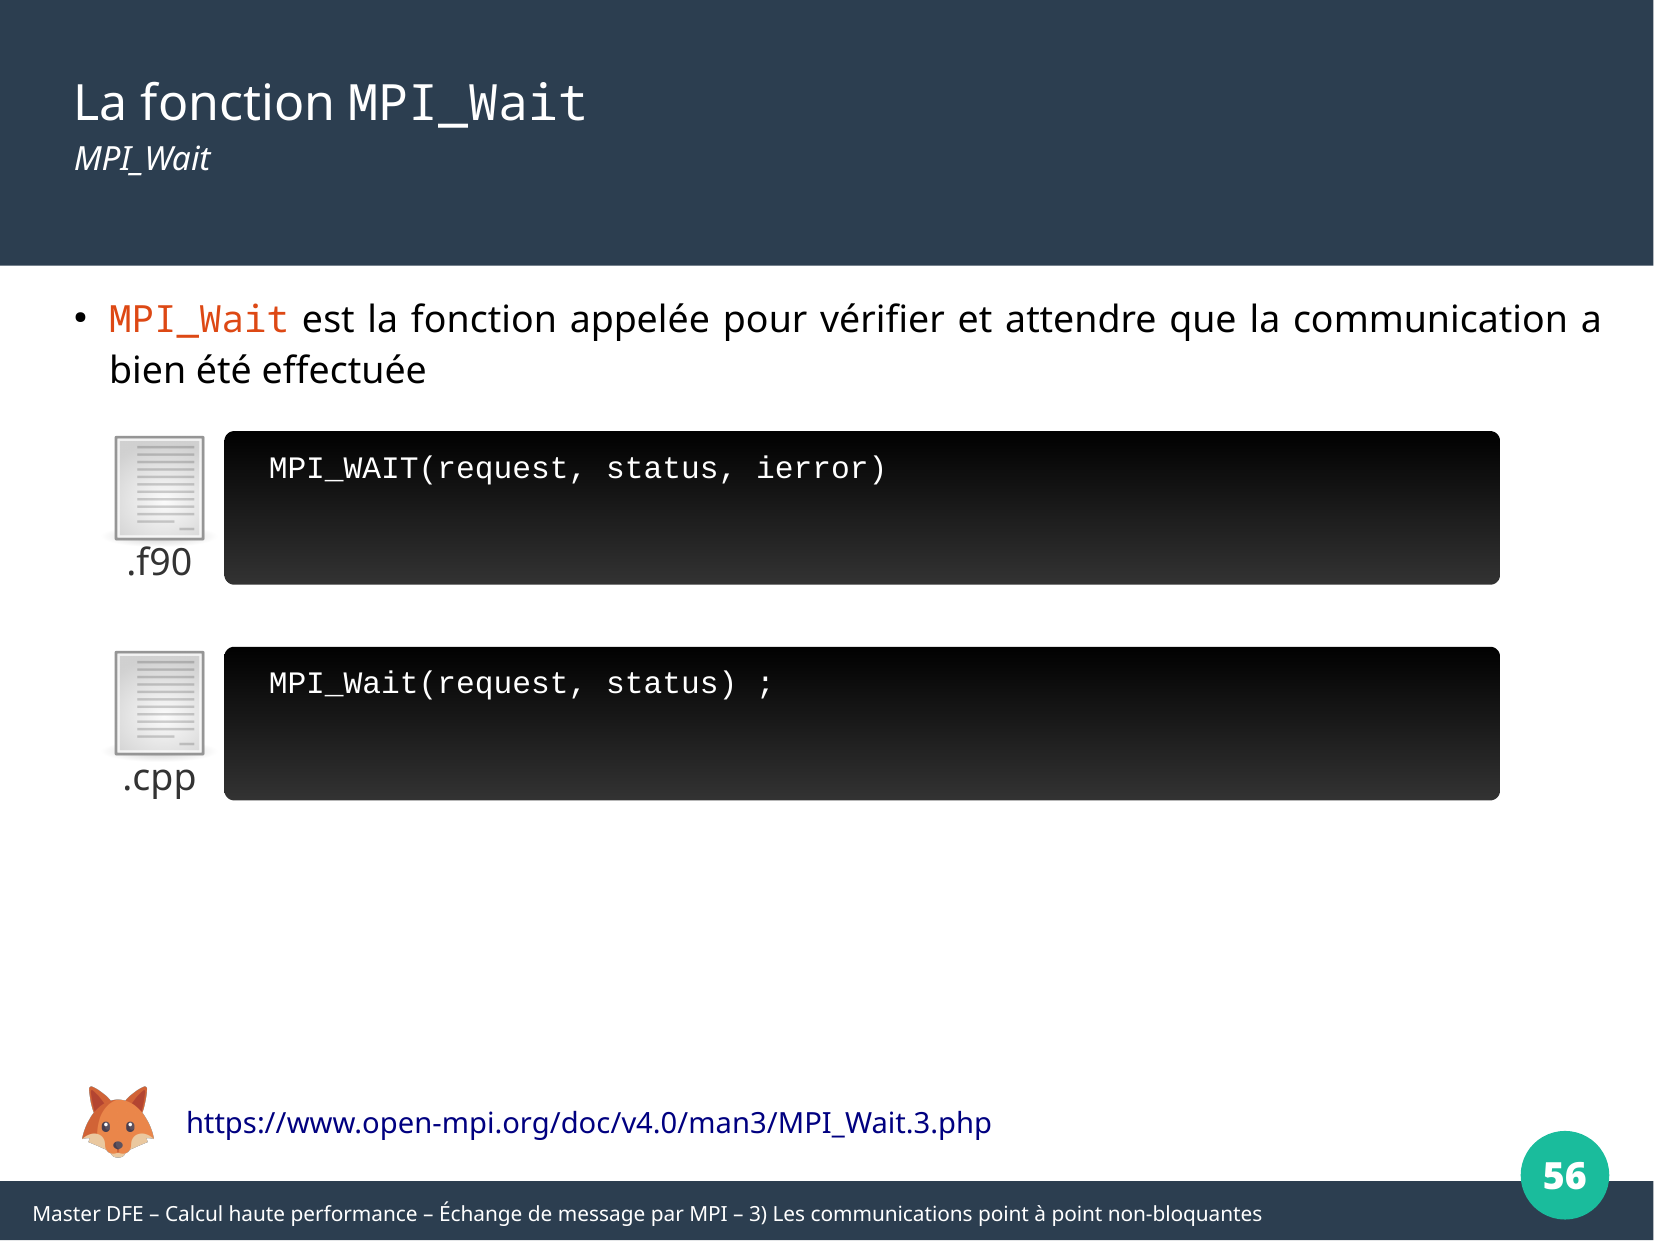

La fonction MPI_Wait
MPI_Wait
MPI_Wait est la fonction appelée pour vérifier et attendre que la communication a bien été effectuée
MPI_WAIT(request, status, ierror)
.f90
MPI_Wait(request, status) ;
.cpp
https://www.open-mpi.org/doc/v4.0/man3/MPI_Wait.3.php
56
Master DFE – Calcul haute performance – Échange de message par MPI – 3) Les communications point à point non-bloquantes